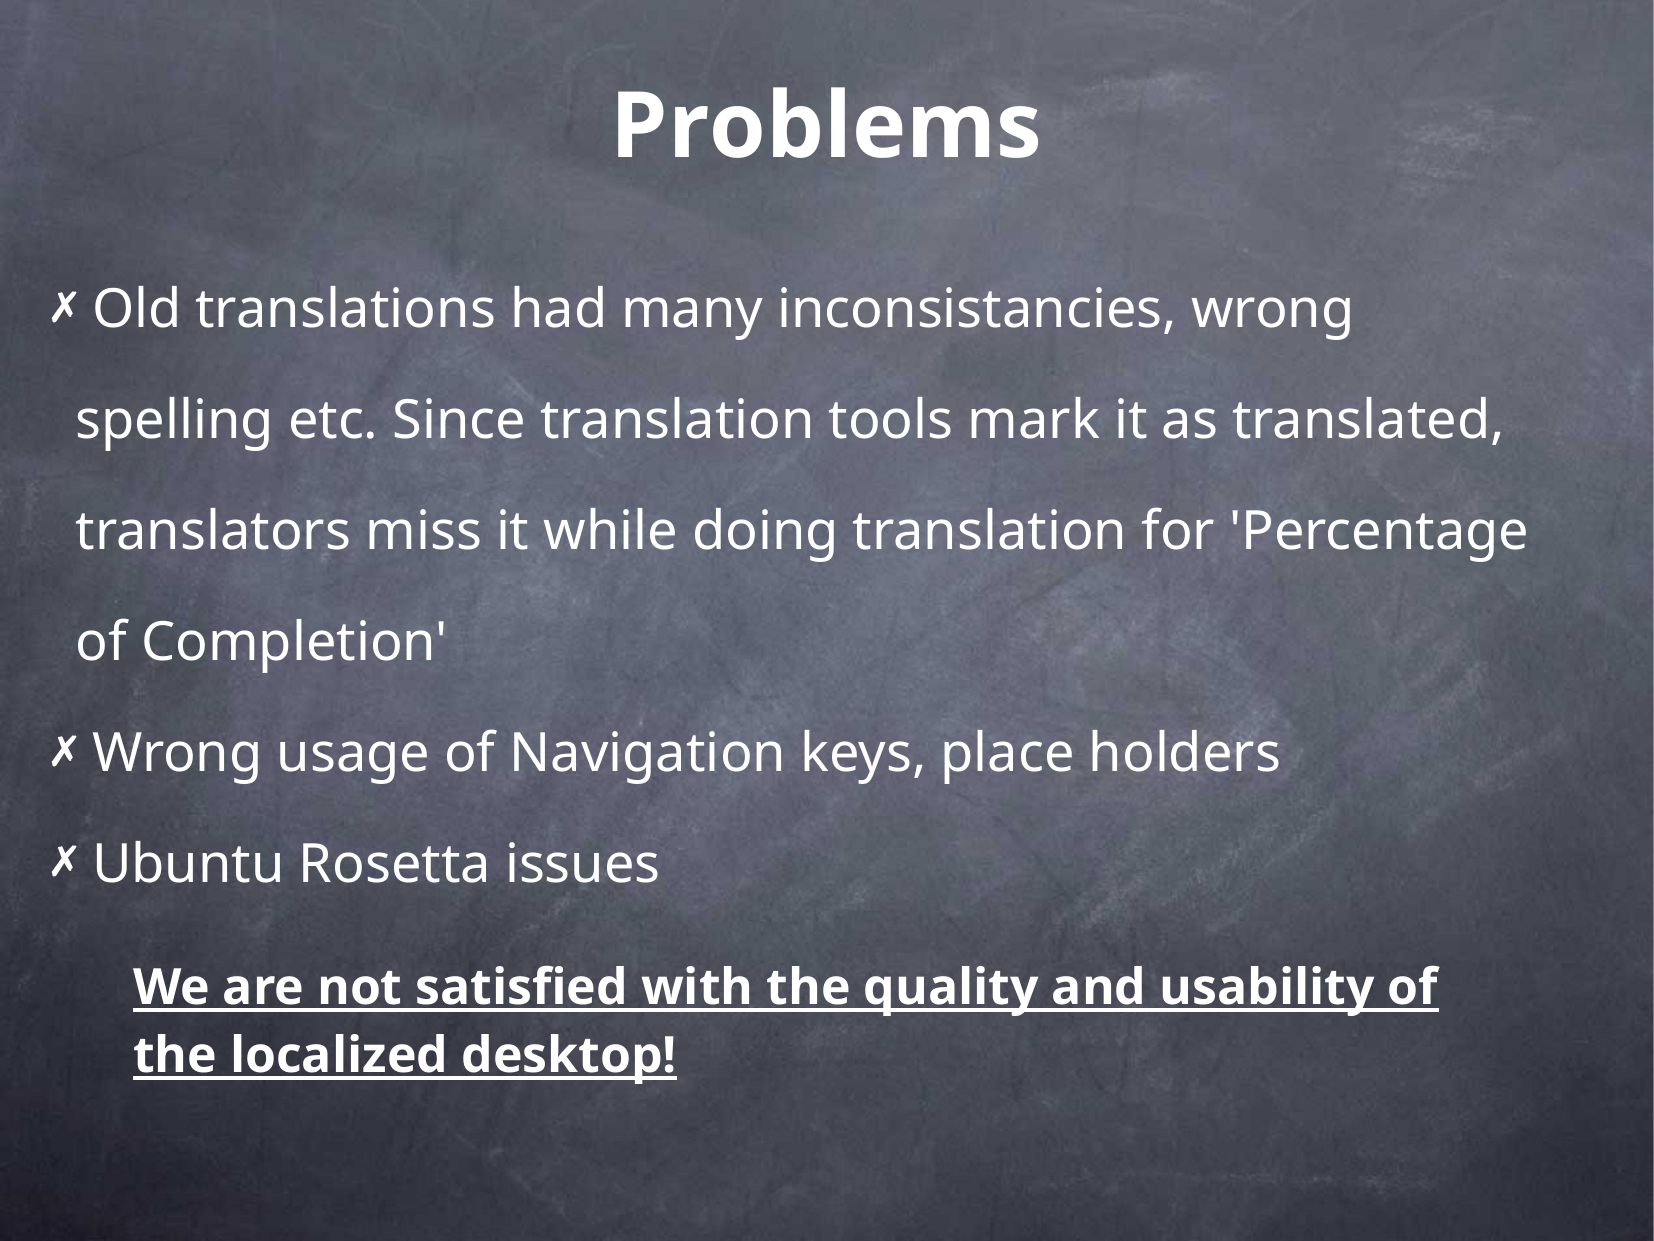

# Problems
 Old translations had many inconsistancies, wrong spelling etc. Since translation tools mark it as translated, translators miss it while doing translation for 'Percentage of Completion'
 Wrong usage of Navigation keys, place holders
 Ubuntu Rosetta issues
We are not satisfied with the quality and usability of the localized desktop!